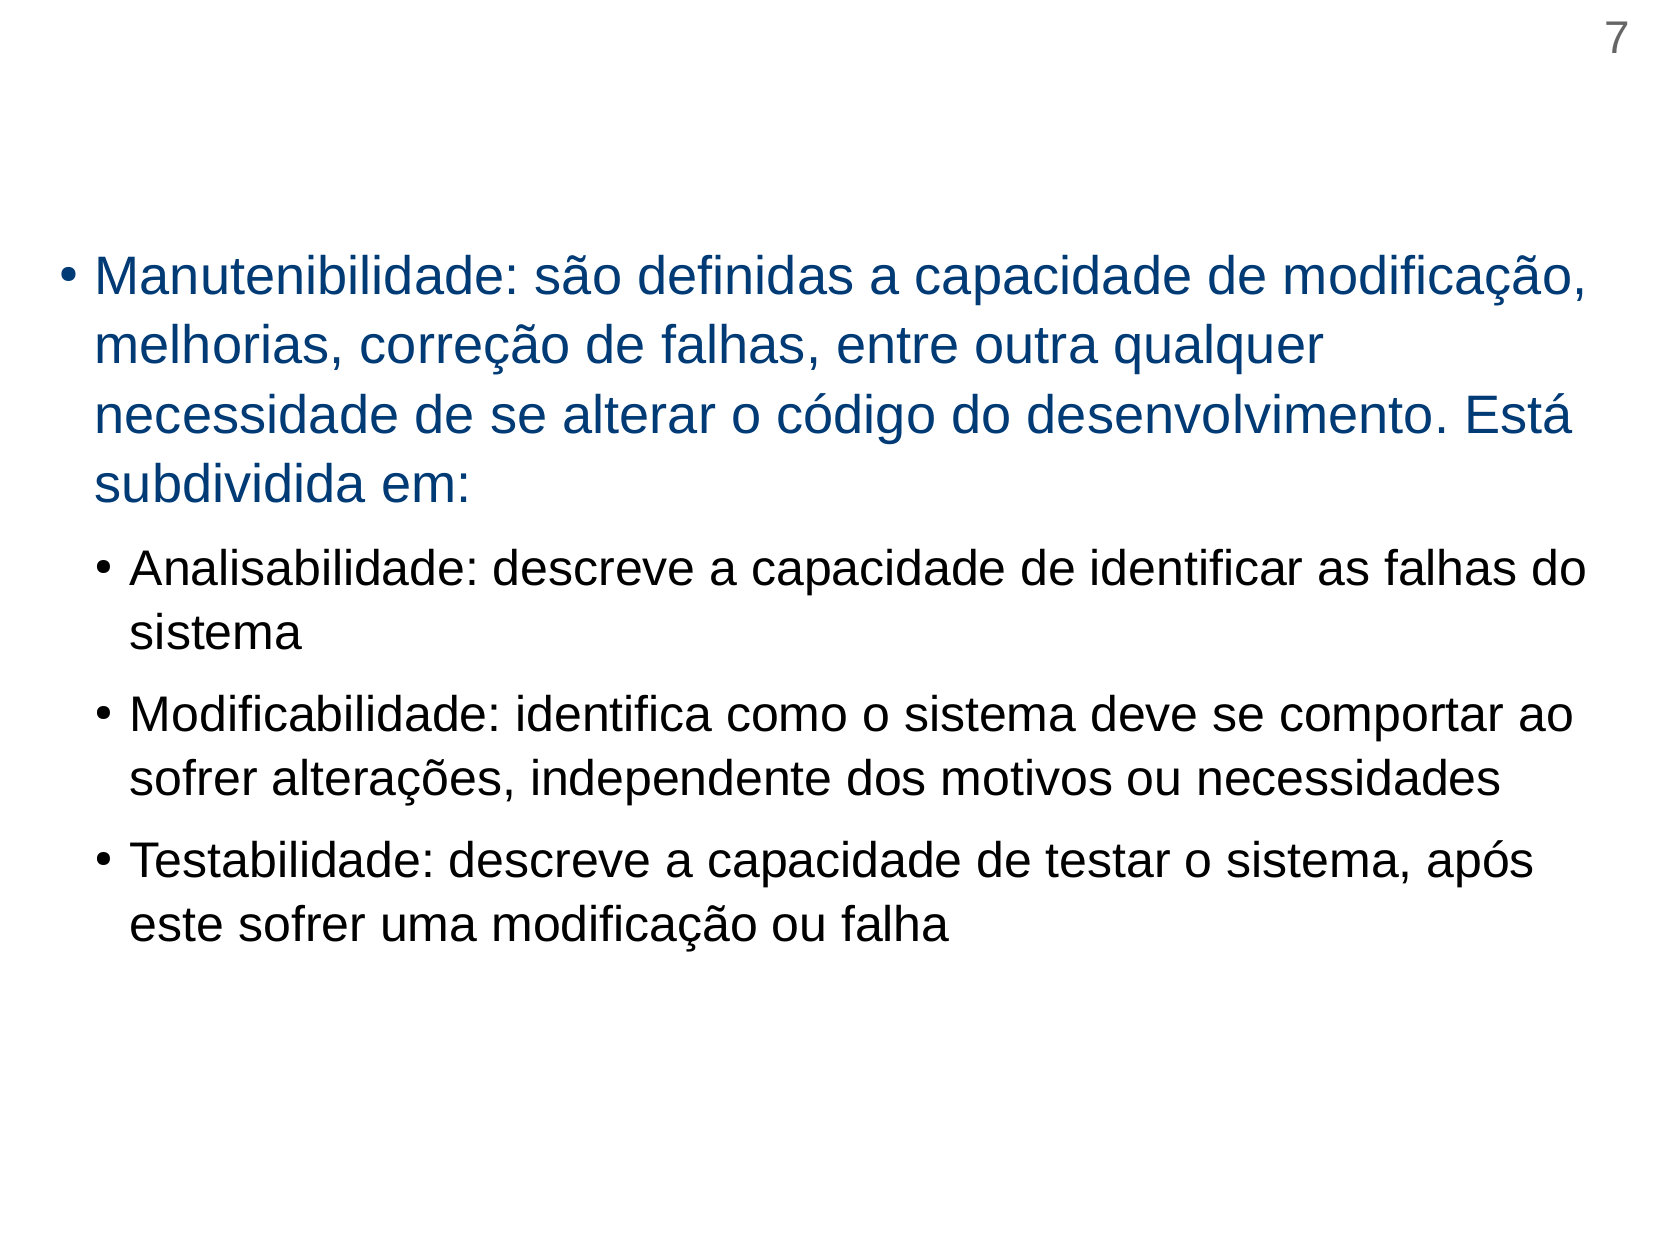

7
#
Manutenibilidade: são definidas a capacidade de modificação, melhorias, correção de falhas, entre outra qualquer necessidade de se alterar o código do desenvolvimento. Está subdividida em:
Analisabilidade: descreve a capacidade de identificar as falhas do sistema
Modificabilidade: identifica como o sistema deve se comportar ao sofrer alterações, independente dos motivos ou necessidades
Testabilidade: descreve a capacidade de testar o sistema, após este sofrer uma modificação ou falha